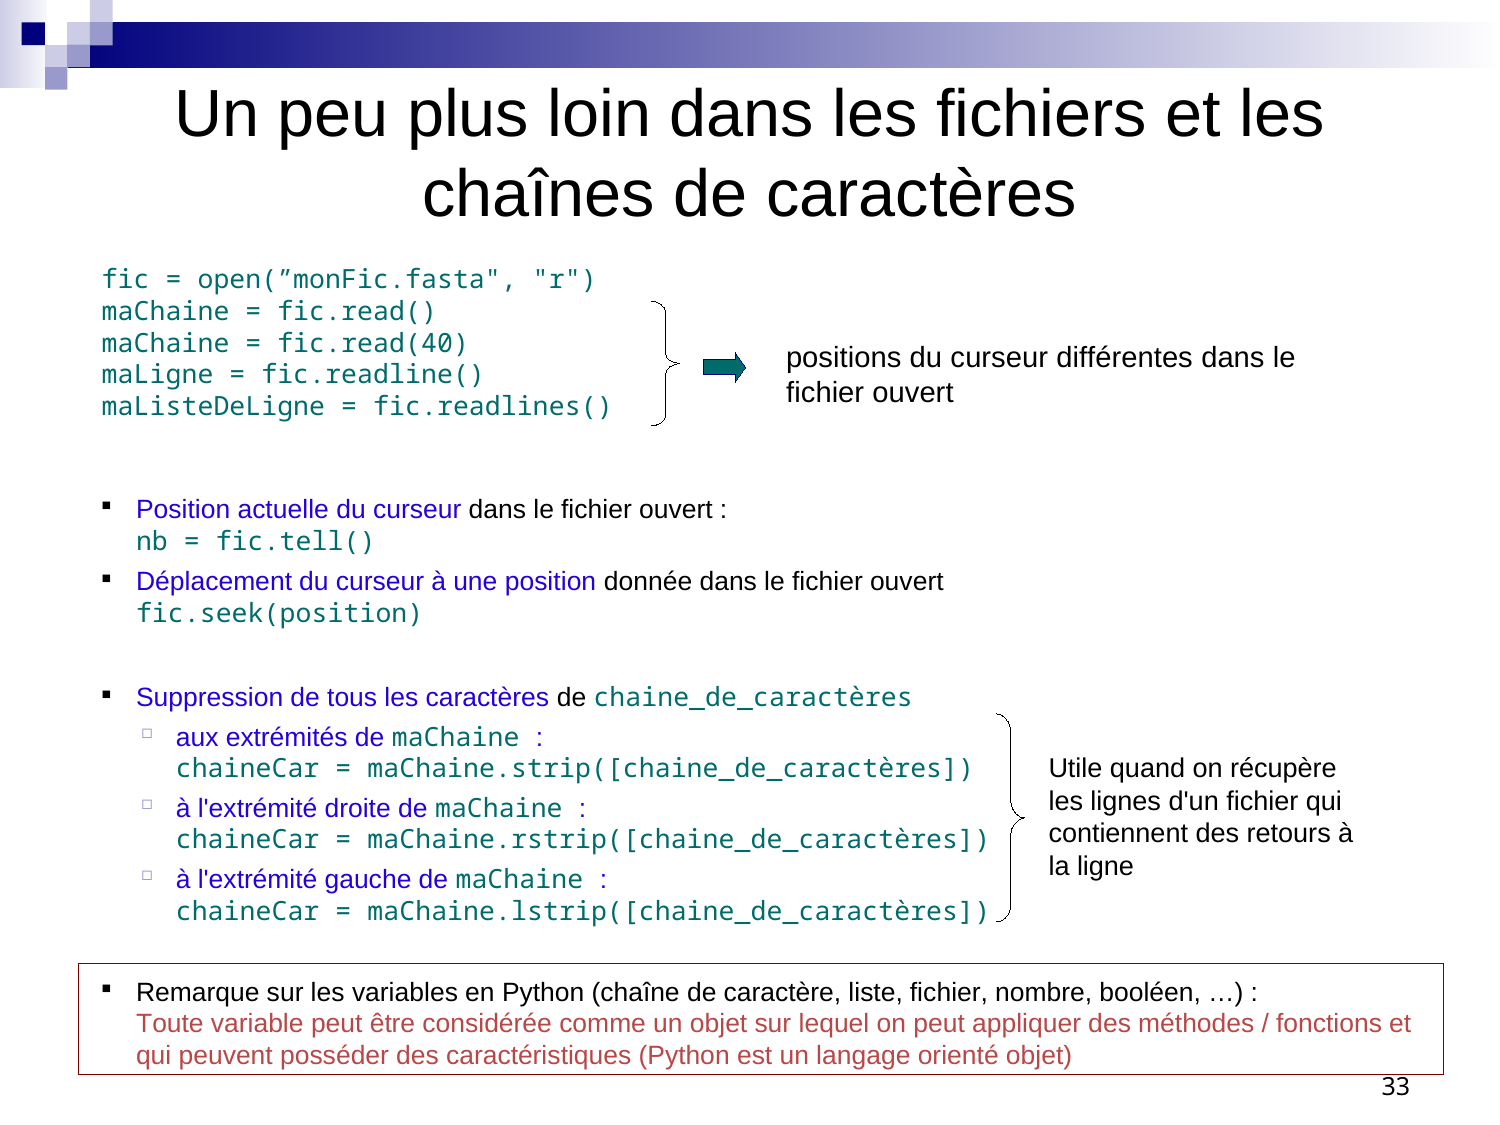

# Un peu plus loin dans les fichiers et les chaînes de caractères
fic = open(”monFic.fasta", "r")
maChaine = fic.read()
maChaine = fic.read(40)
maLigne = fic.readline()
maListeDeLigne = fic.readlines()
Position actuelle du curseur dans le fichier ouvert :
nb = fic.tell()
Déplacement du curseur à une position donnée dans le fichier ouvert
fic.seek(position)
Suppression de tous les caractères de chaine_de_caractères
aux extrémités de maChaine :
chaineCar = maChaine.strip([chaine_de_caractères])
à l'extrémité droite de maChaine :
chaineCar = maChaine.rstrip([chaine_de_caractères])
à l'extrémité gauche de maChaine :
chaineCar = maChaine.lstrip([chaine_de_caractères])
Remarque sur les variables en Python (chaîne de caractère, liste, fichier, nombre, booléen, …) :
Toute variable peut être considérée comme un objet sur lequel on peut appliquer des méthodes / fonctions et qui peuvent posséder des caractéristiques (Python est un langage orienté objet)
positions du curseur différentes dans le fichier ouvert
Utile quand on récupère les lignes d'un fichier qui contiennent des retours à la ligne
33